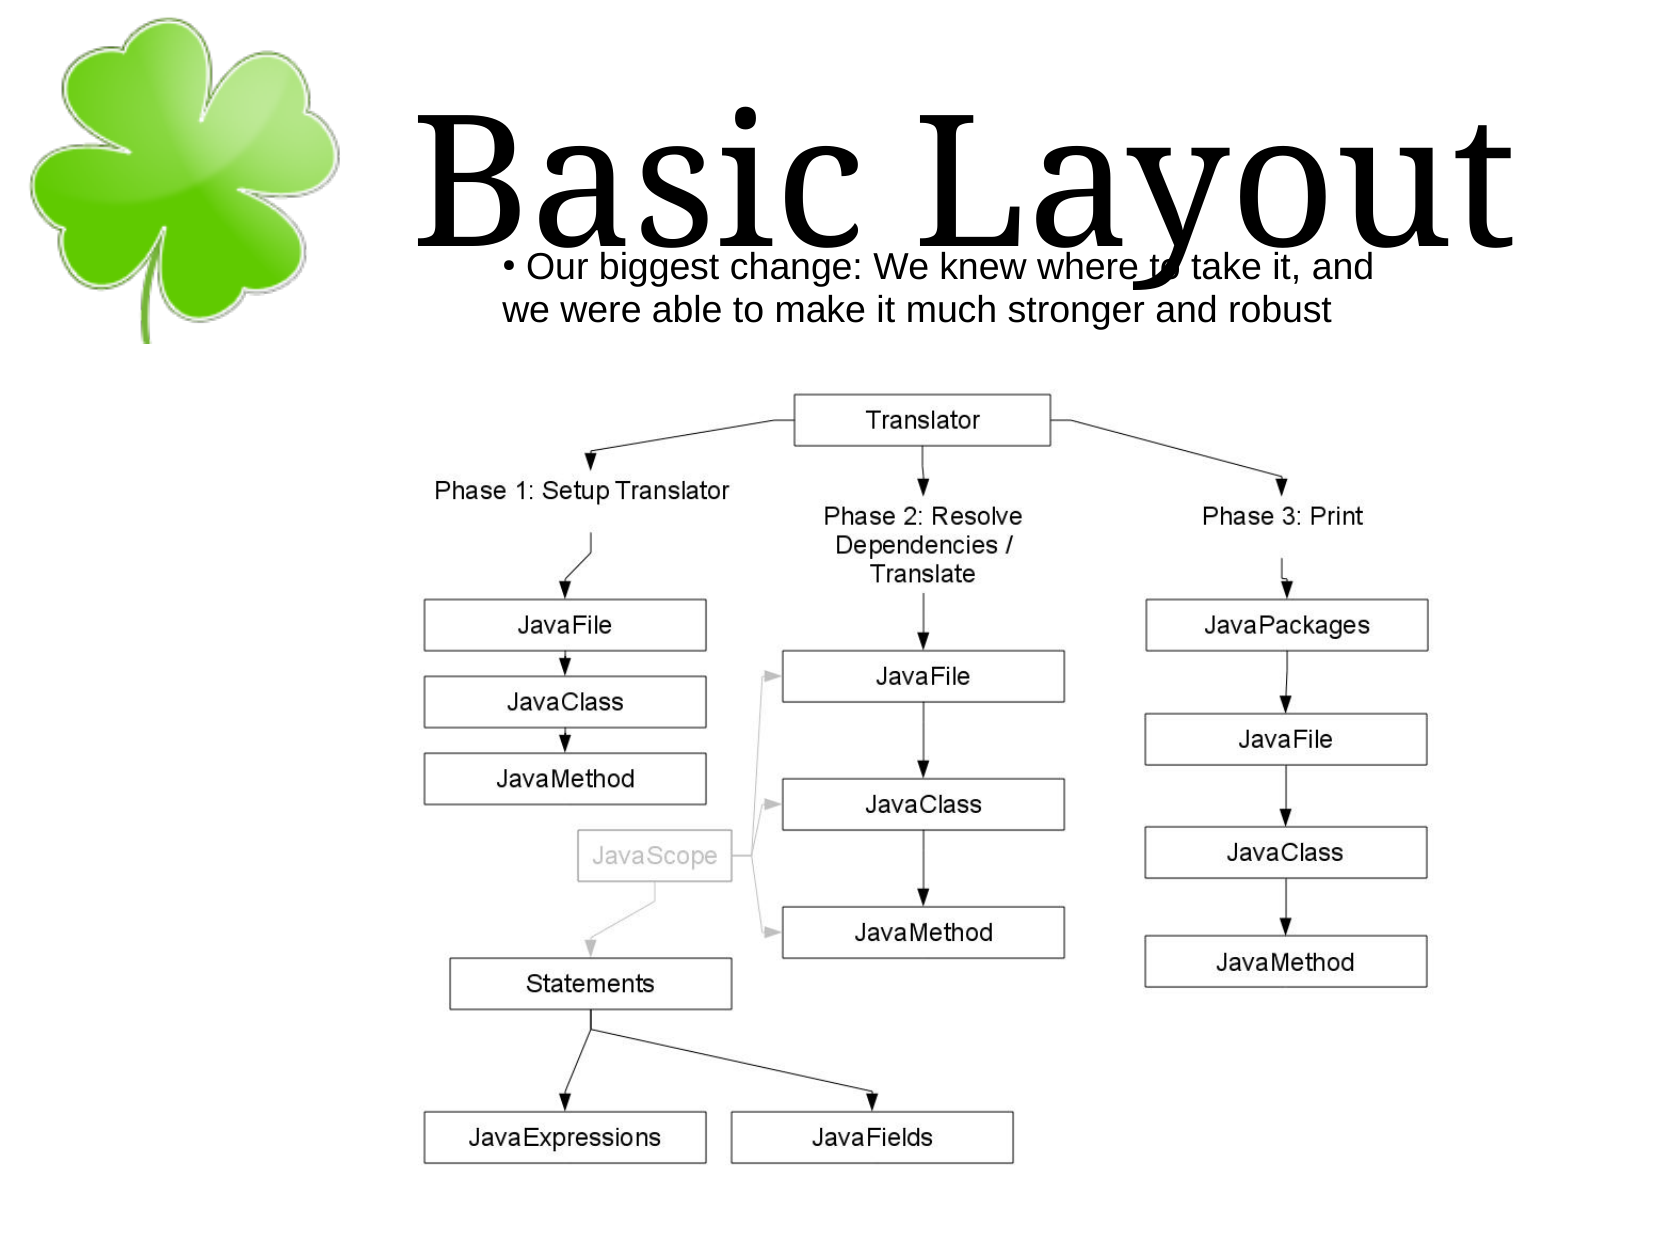

Basic Layout
 Our biggest change: We knew where to take it, and we were able to make it much stronger and robust